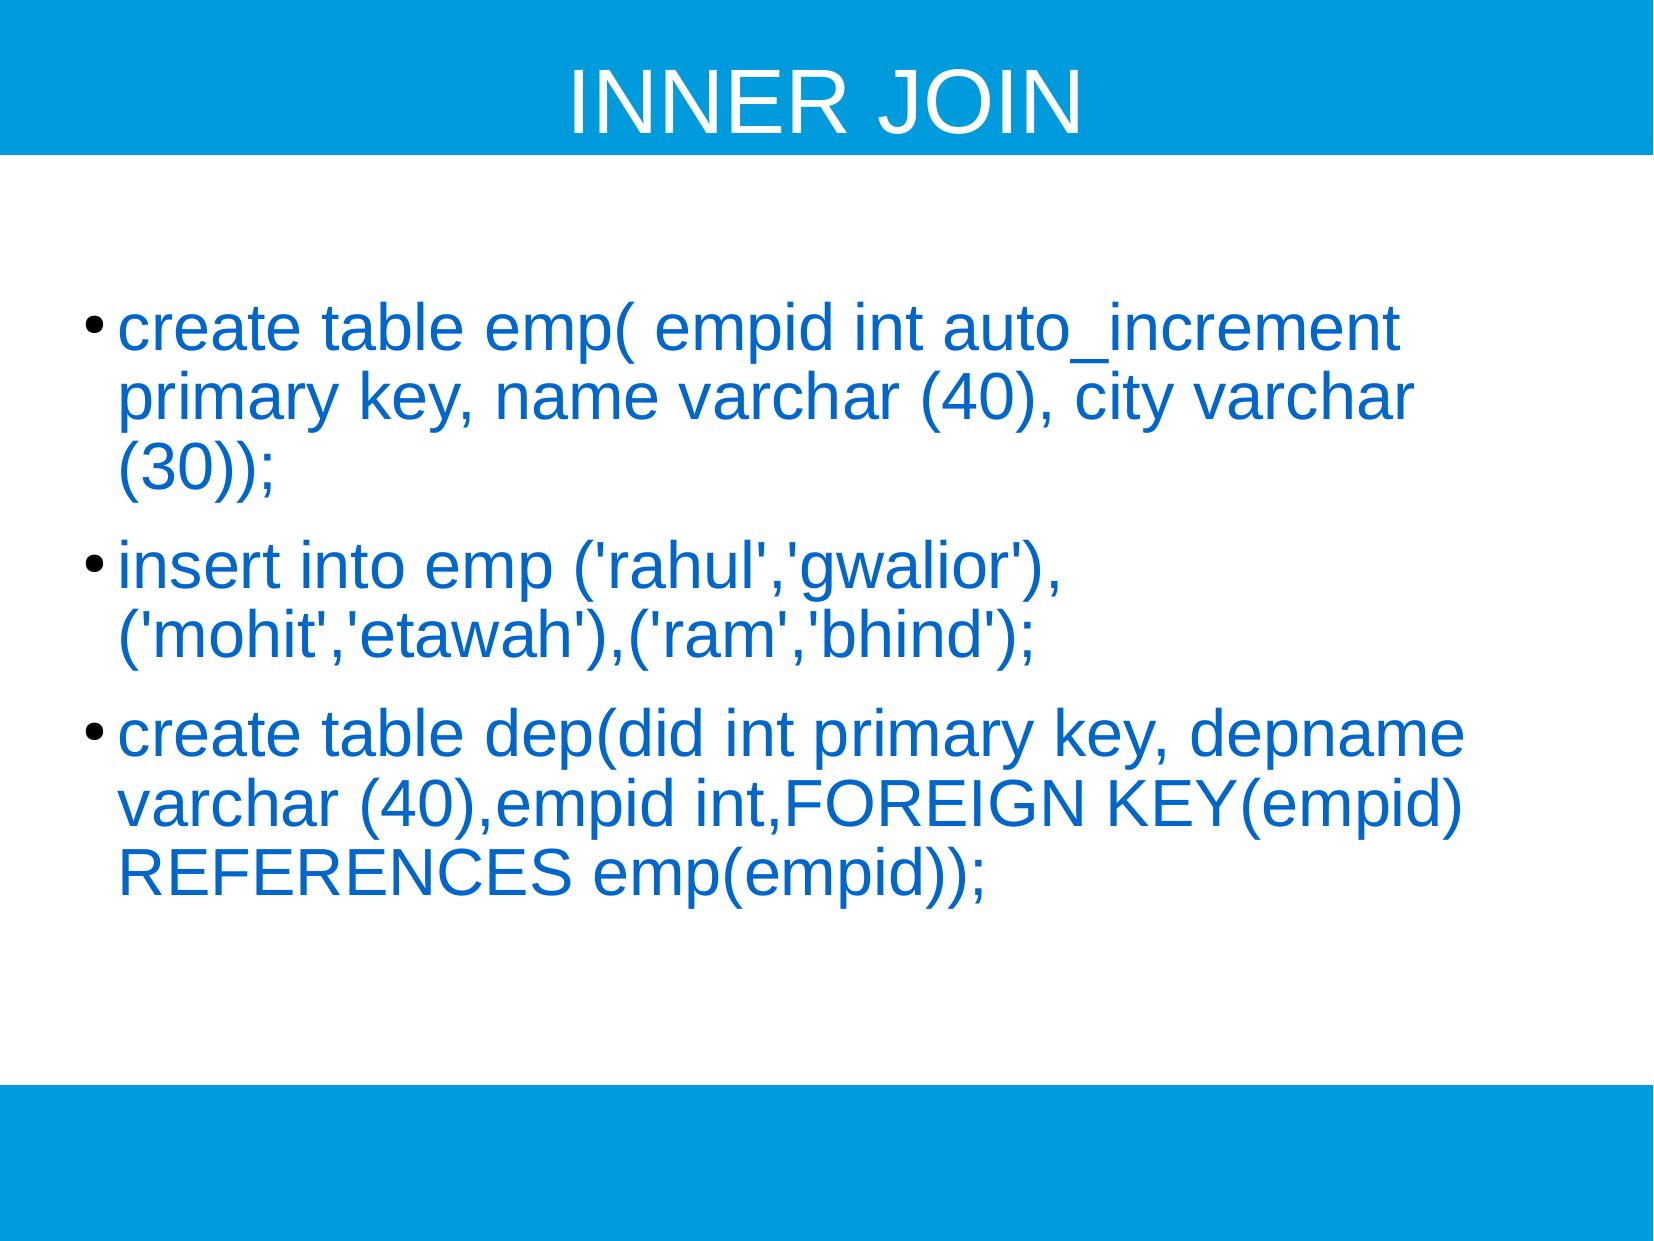

# INNER JOIN
create table emp( empid int auto_increment primary key, name varchar (40), city varchar (30));
insert into emp ('rahul','gwalior'),('mohit','etawah'),('ram','bhind');
create table dep(did int primary key, depname varchar (40),empid int,FOREIGN KEY(empid) REFERENCES emp(empid));